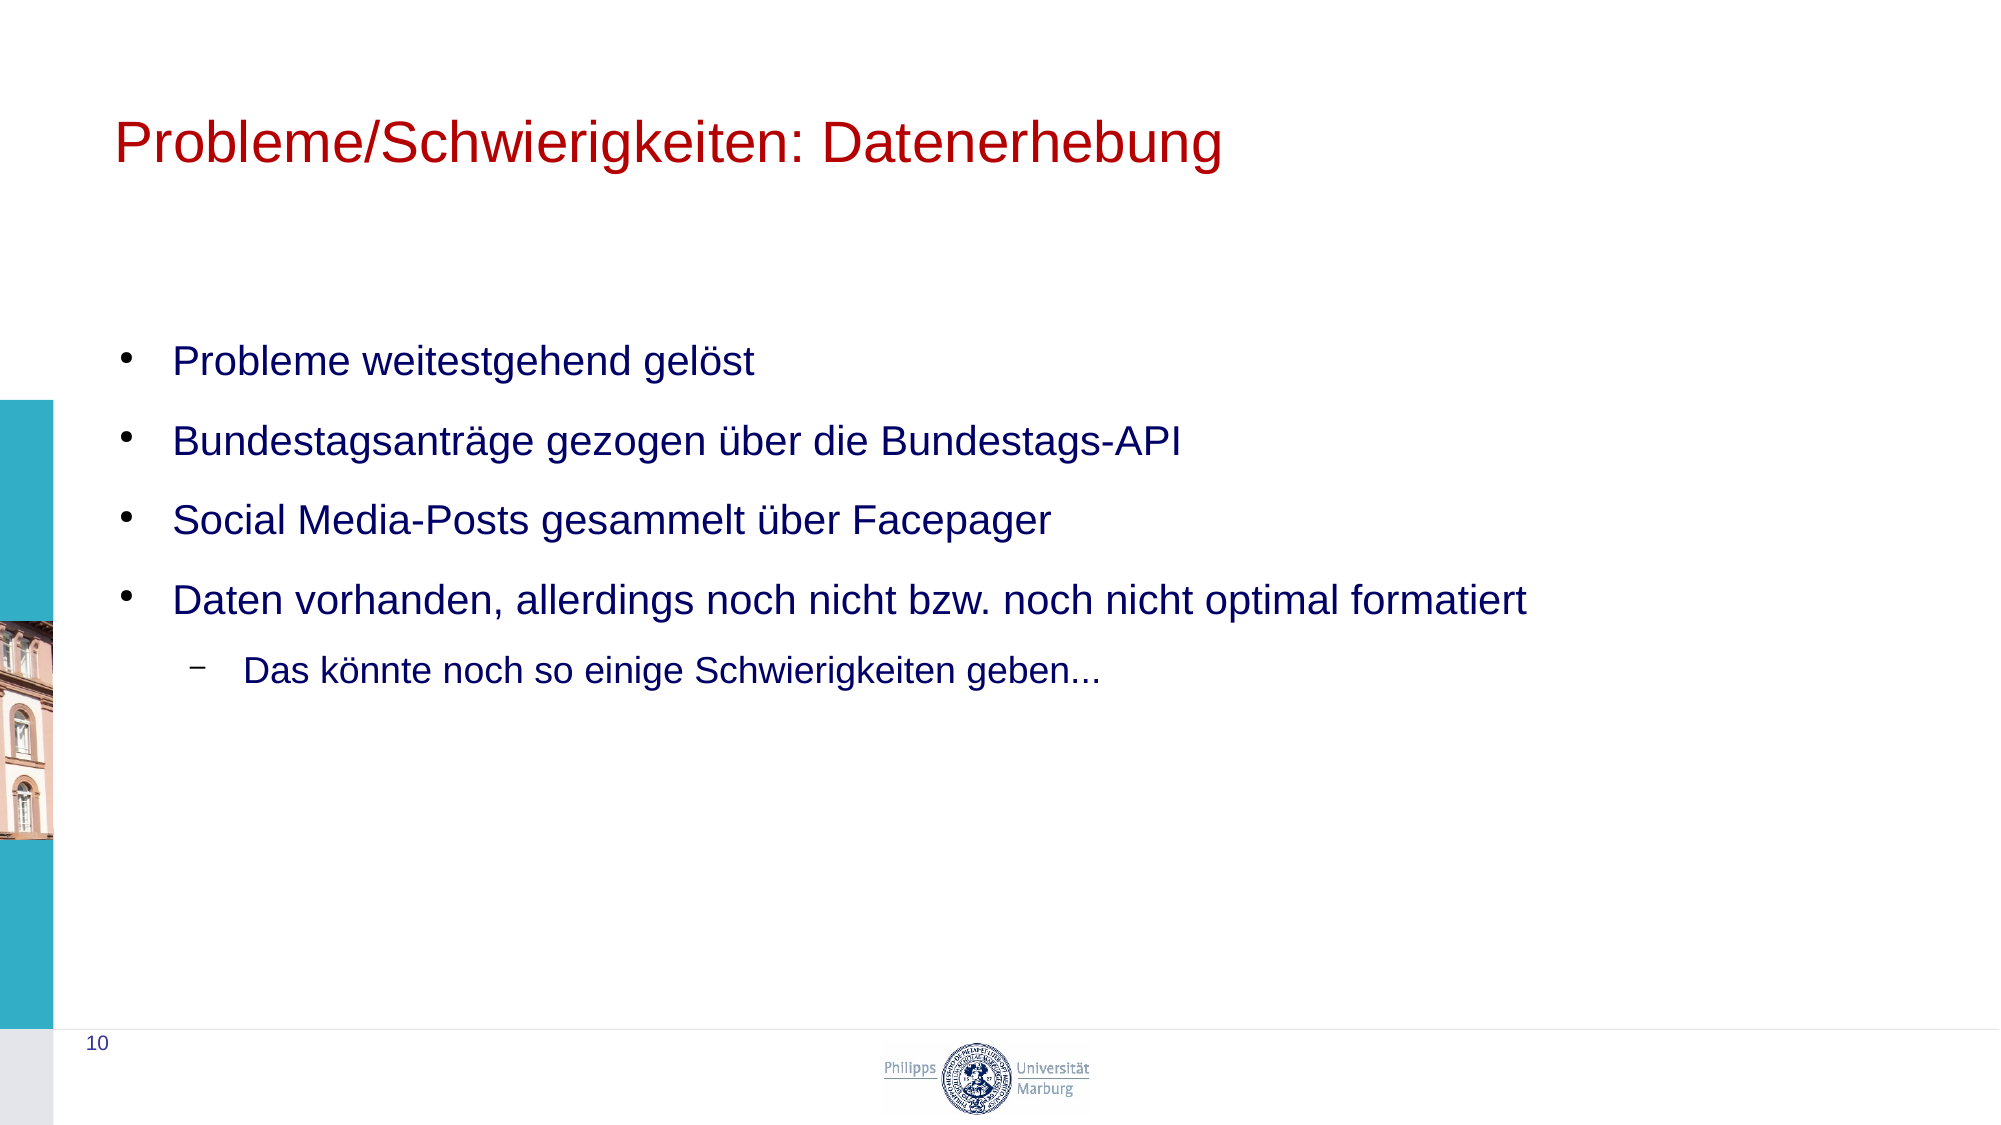

# Probleme/Schwierigkeiten: Datenerhebung
Probleme weitestgehend gelöst
Bundestagsanträge gezogen über die Bundestags-API
Social Media-Posts gesammelt über Facepager
Daten vorhanden, allerdings noch nicht bzw. noch nicht optimal formatiert
Das könnte noch so einige Schwierigkeiten geben...